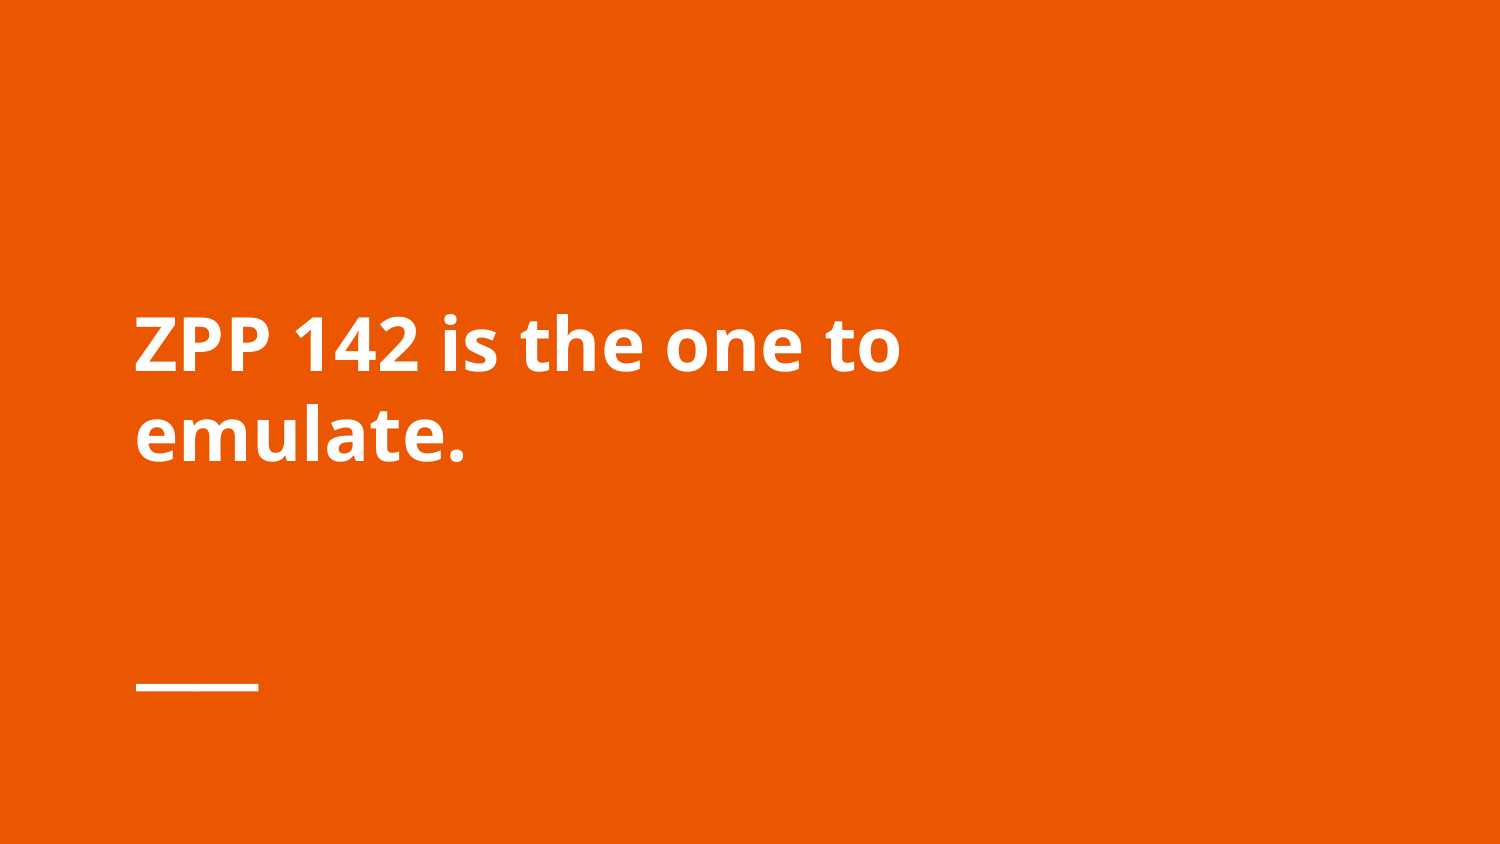

# ZPP 142 is the one to emulate.